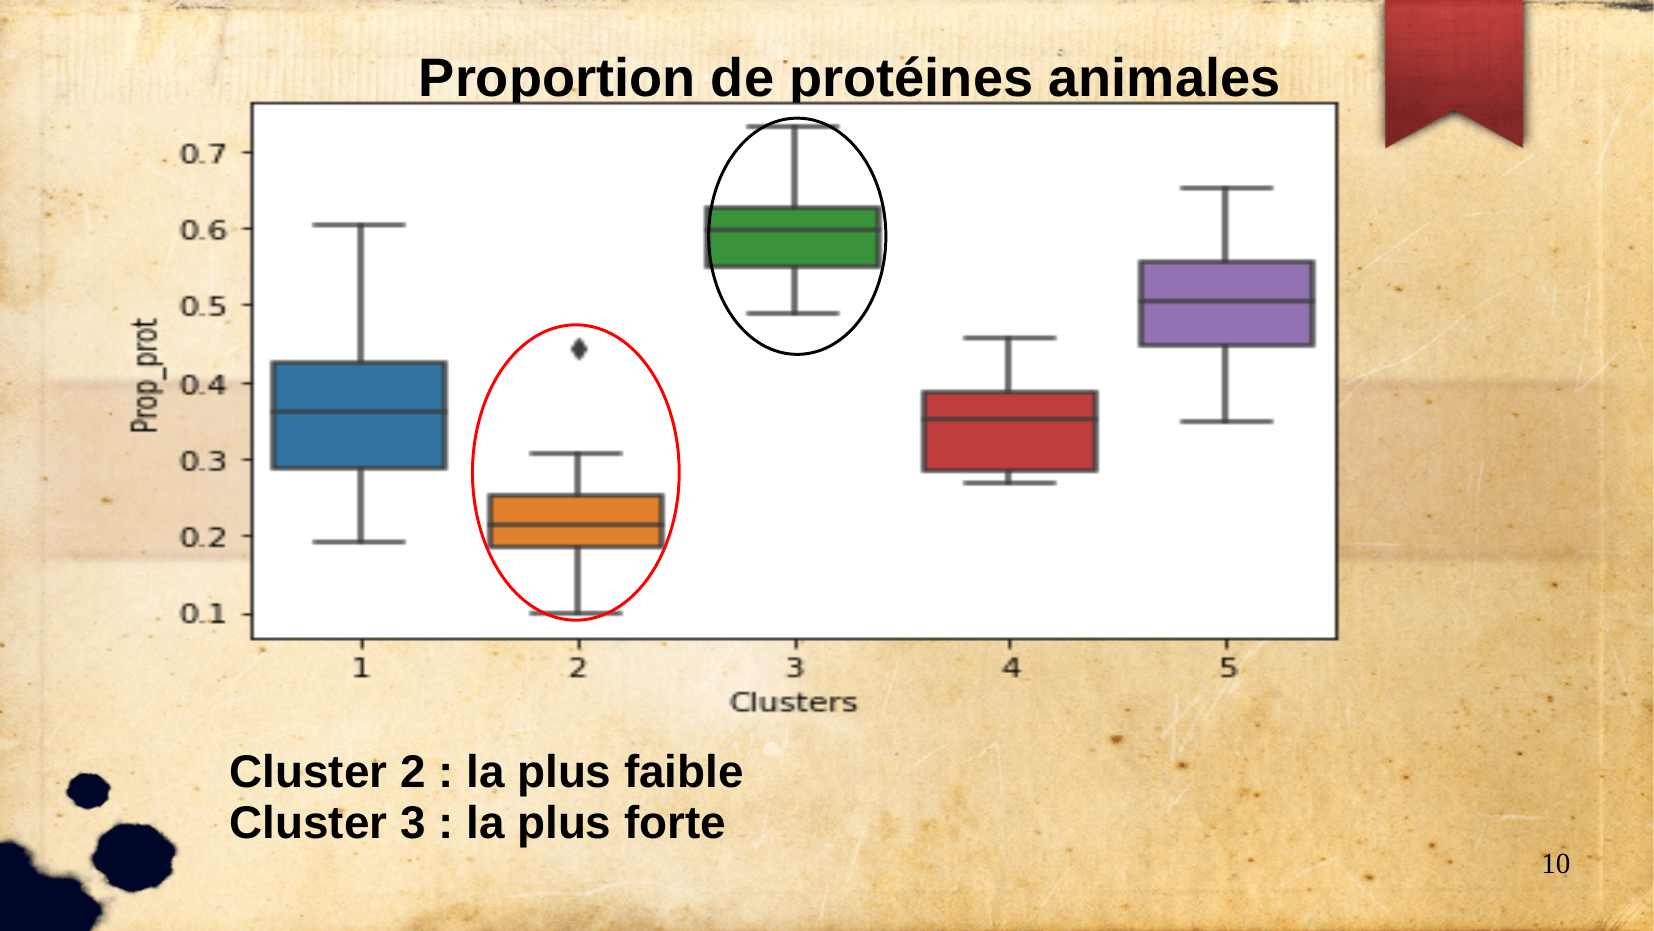

# Proportion de protéines animales
 Cluster 2 : la plus faible
 Cluster 3 : la plus forte
10